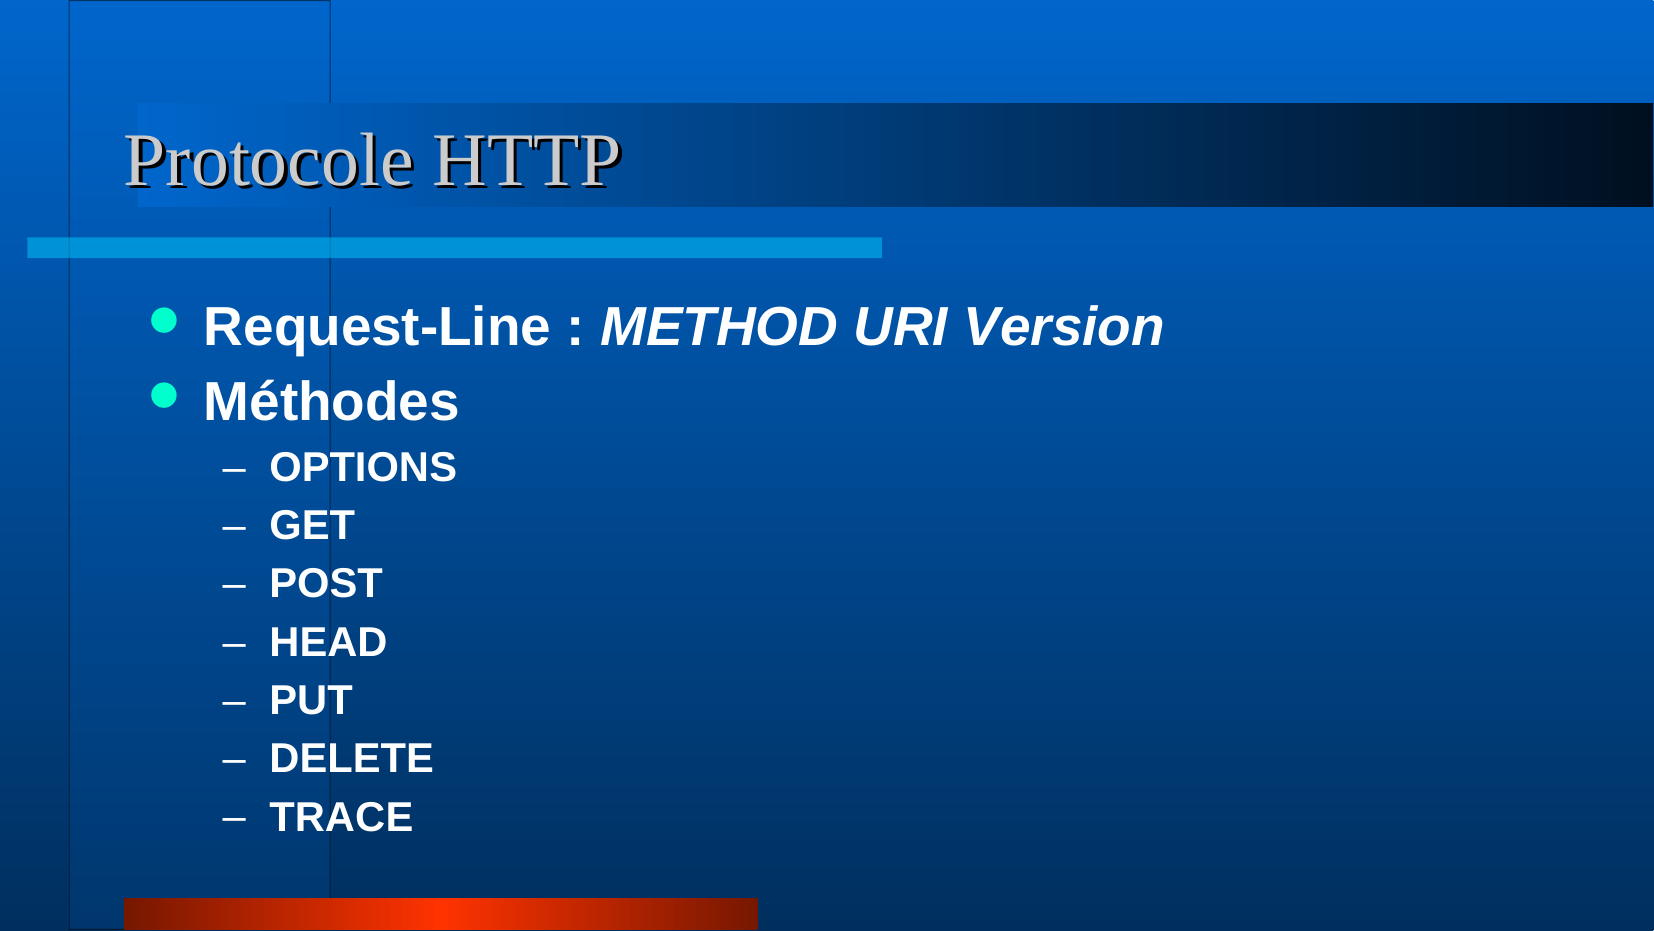

# Protocole HTTP
Request-Line : METHOD URI Version
Méthodes
OPTIONS
GET
POST
HEAD
PUT
DELETE
TRACE